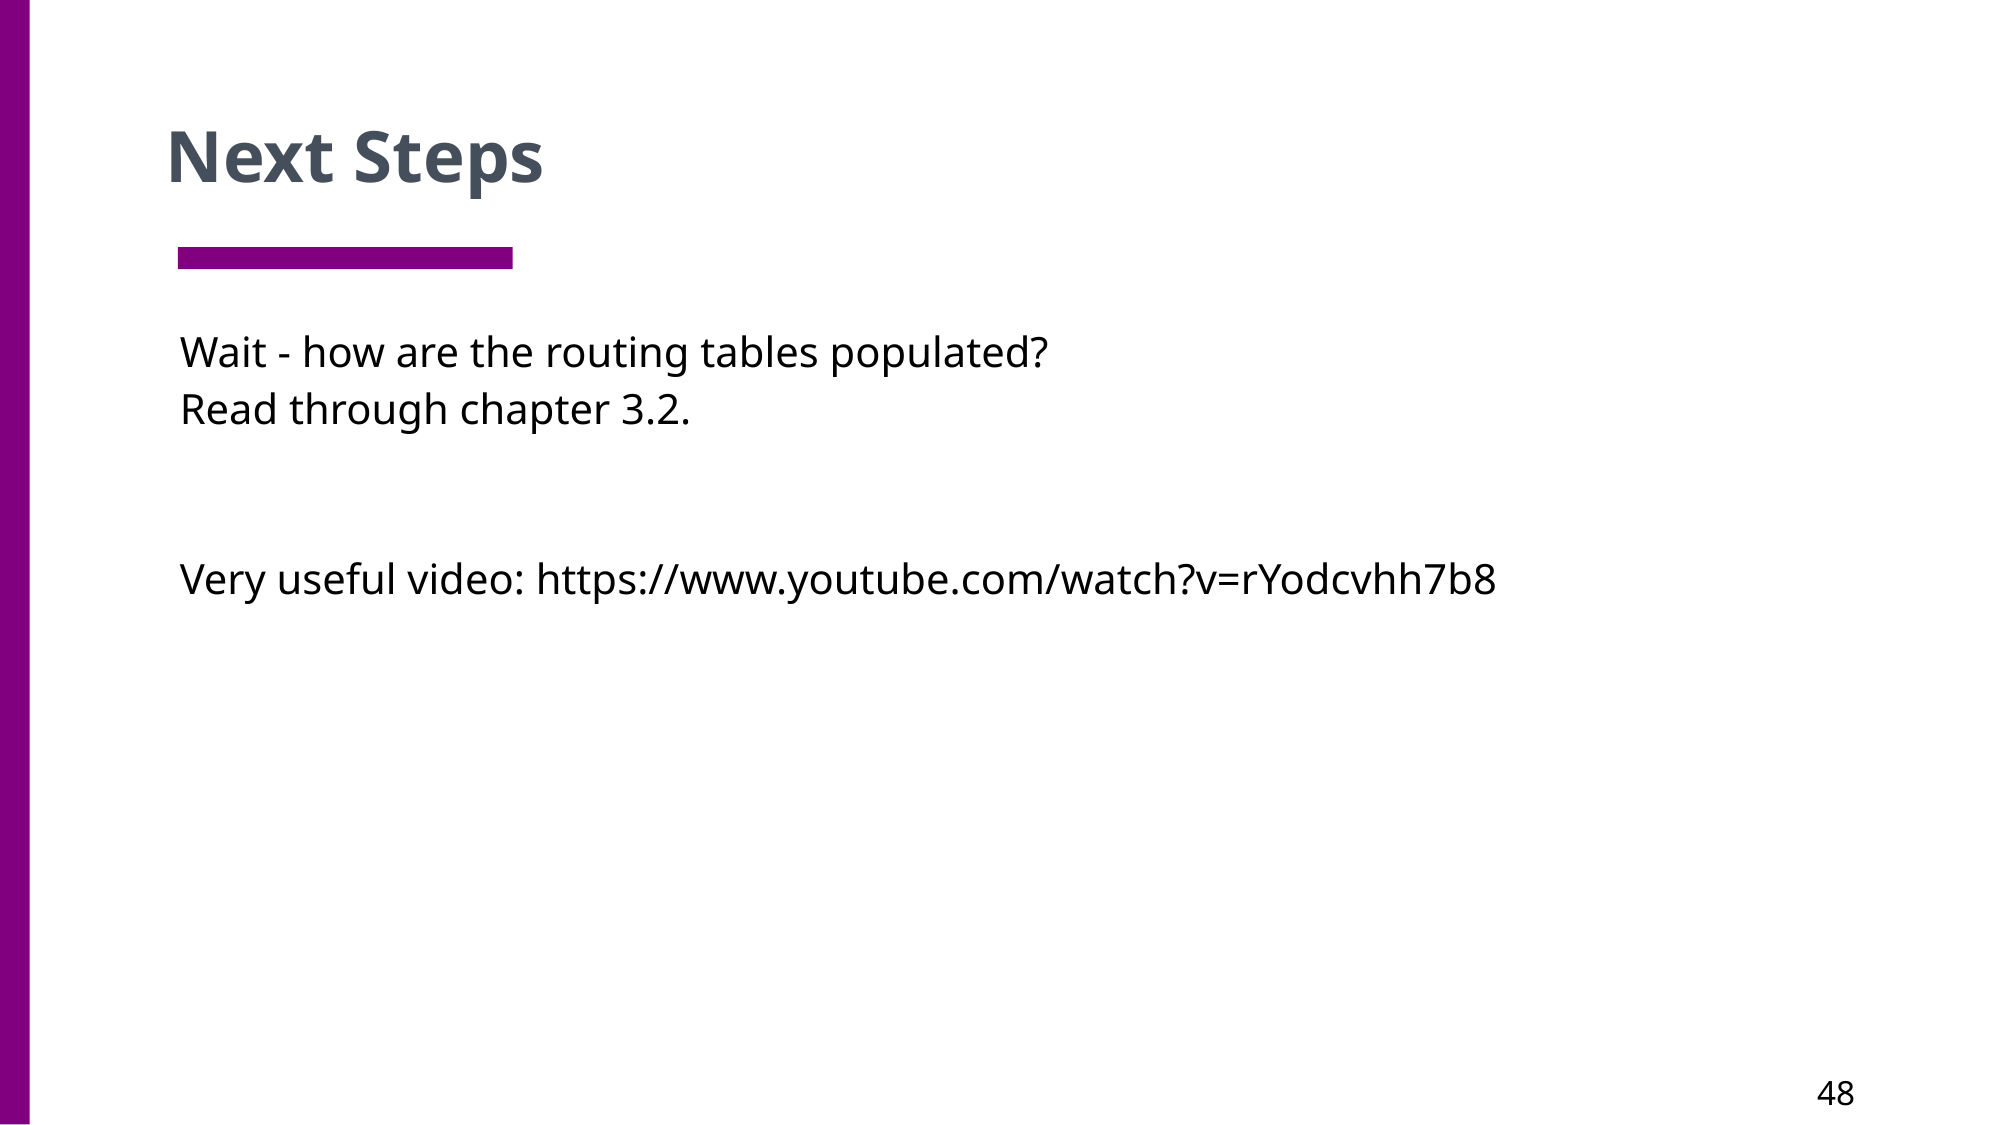

Next Steps
Wait - how are the routing tables populated?
Read through chapter 3.2.
Very useful video: https://www.youtube.com/watch?v=rYodcvhh7b8